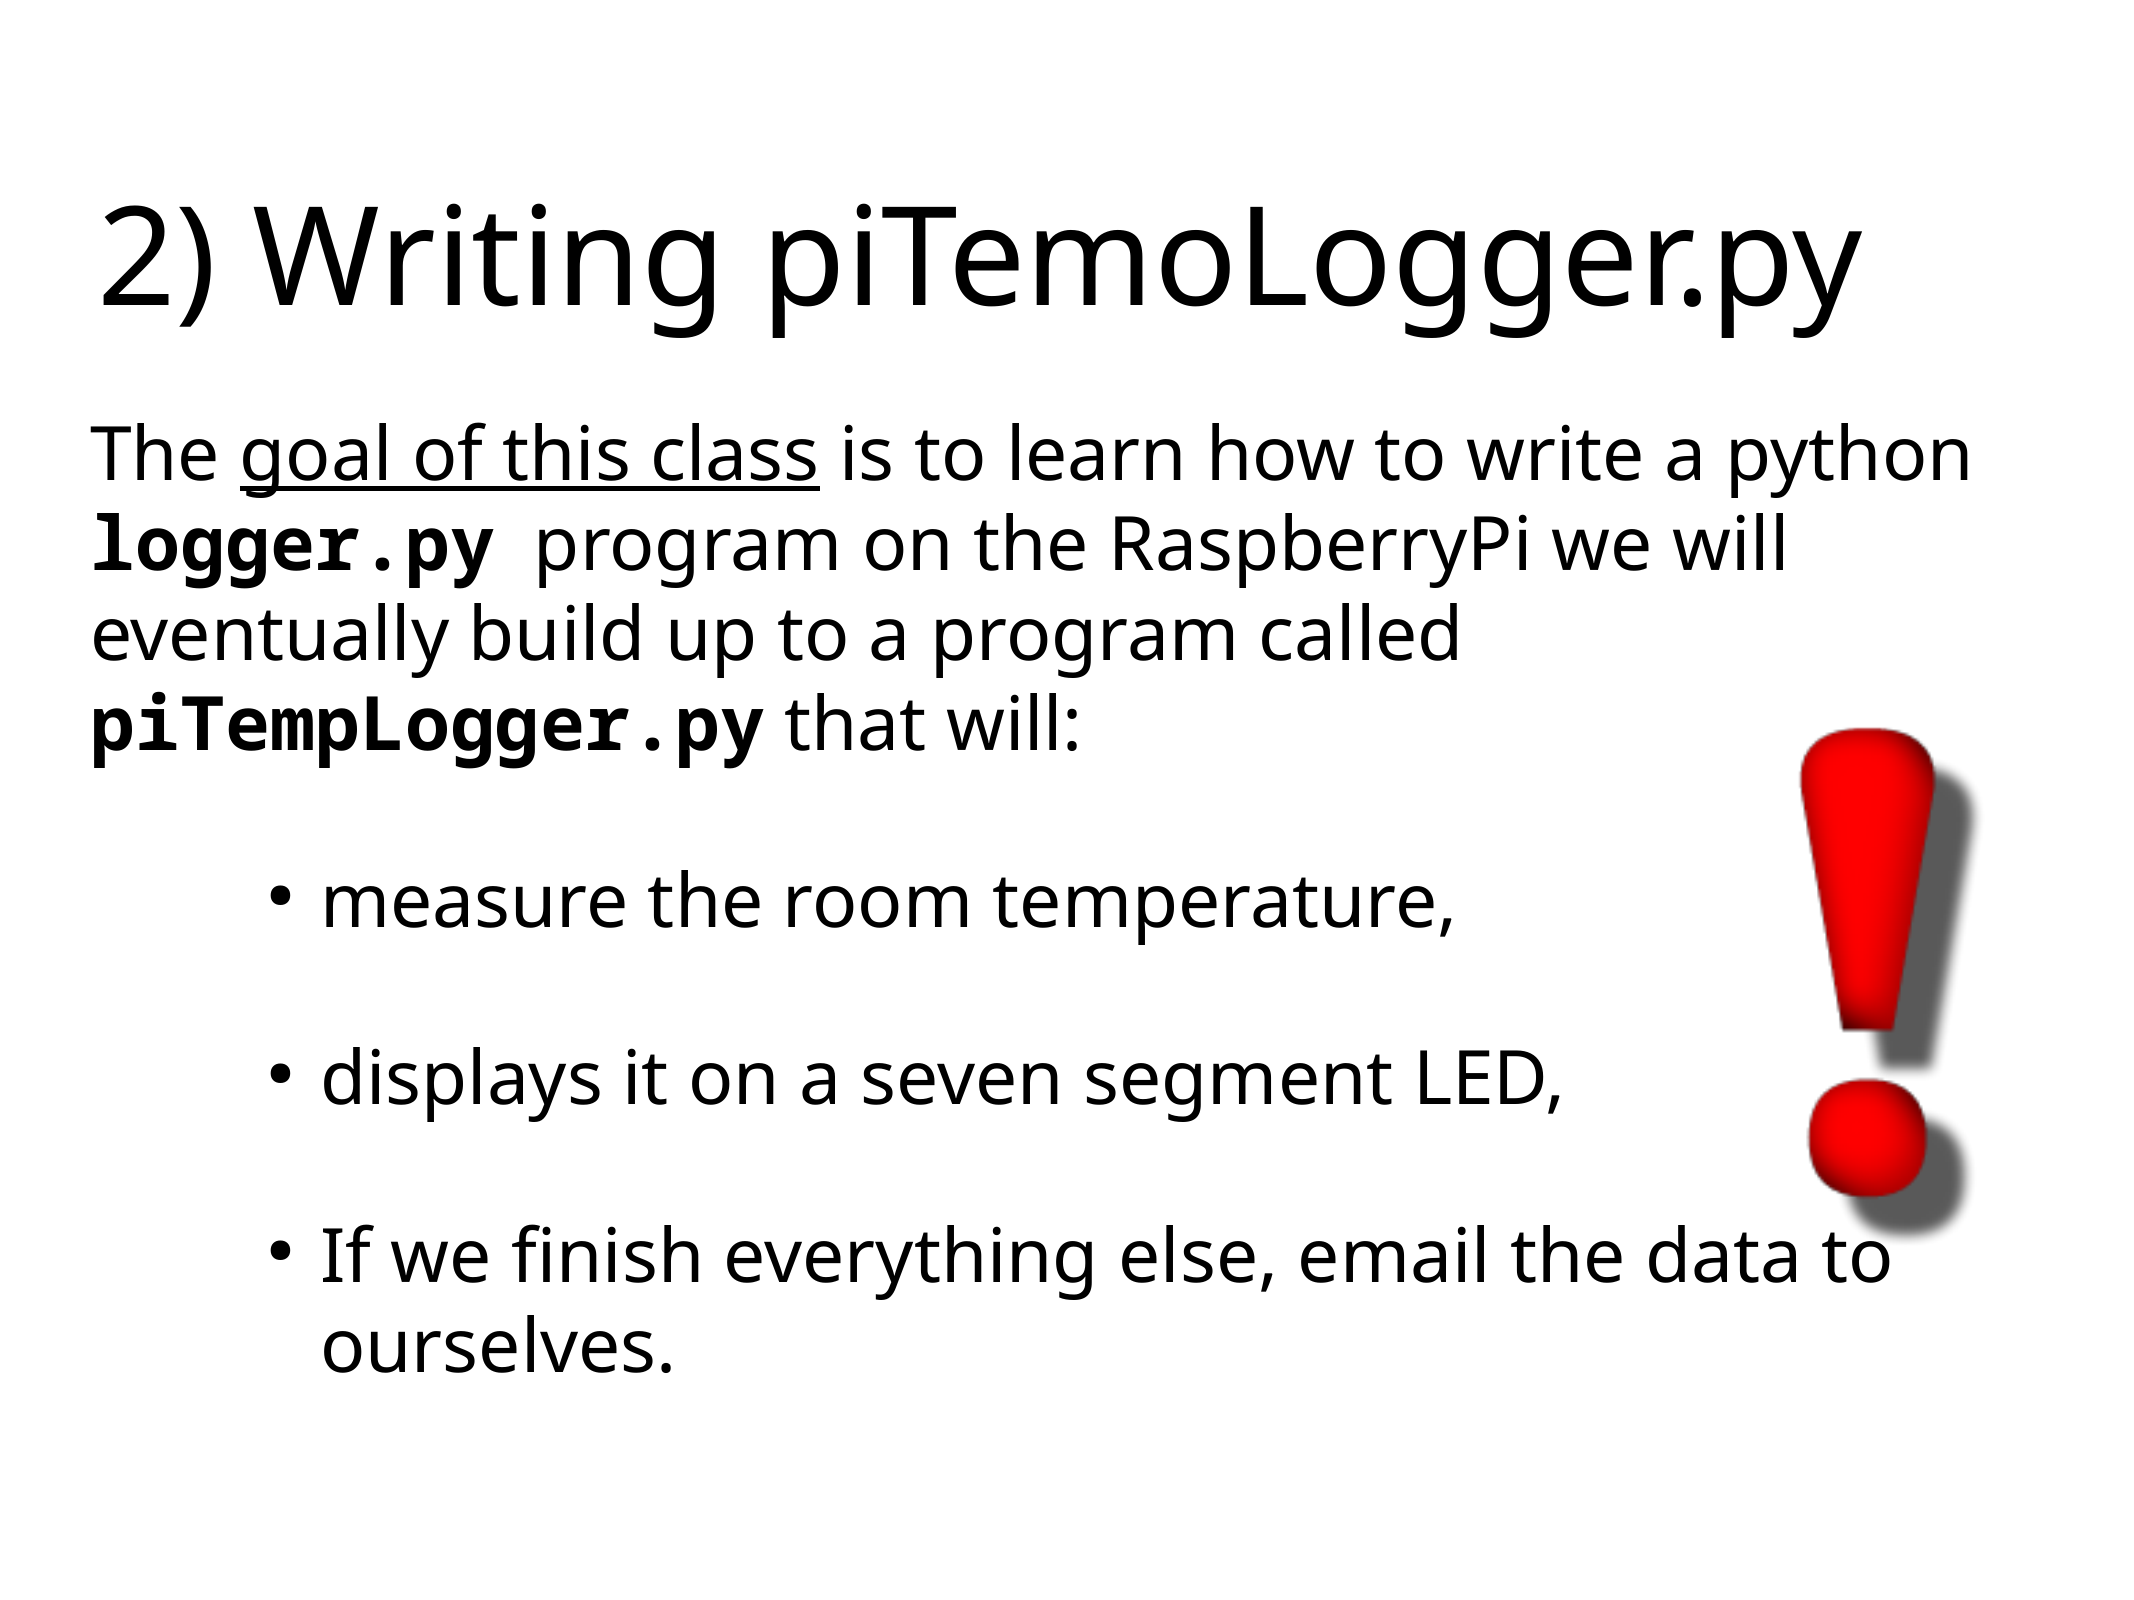

# 2) Writing piTemoLogger.py
The goal of this class is to learn how to write a python logger.py program on the RaspberryPi we will eventually build up to a program called piTempLogger.py that will:
measure the room temperature,
displays it on a seven segment LED,
If we finish everything else, email the data to ourselves.